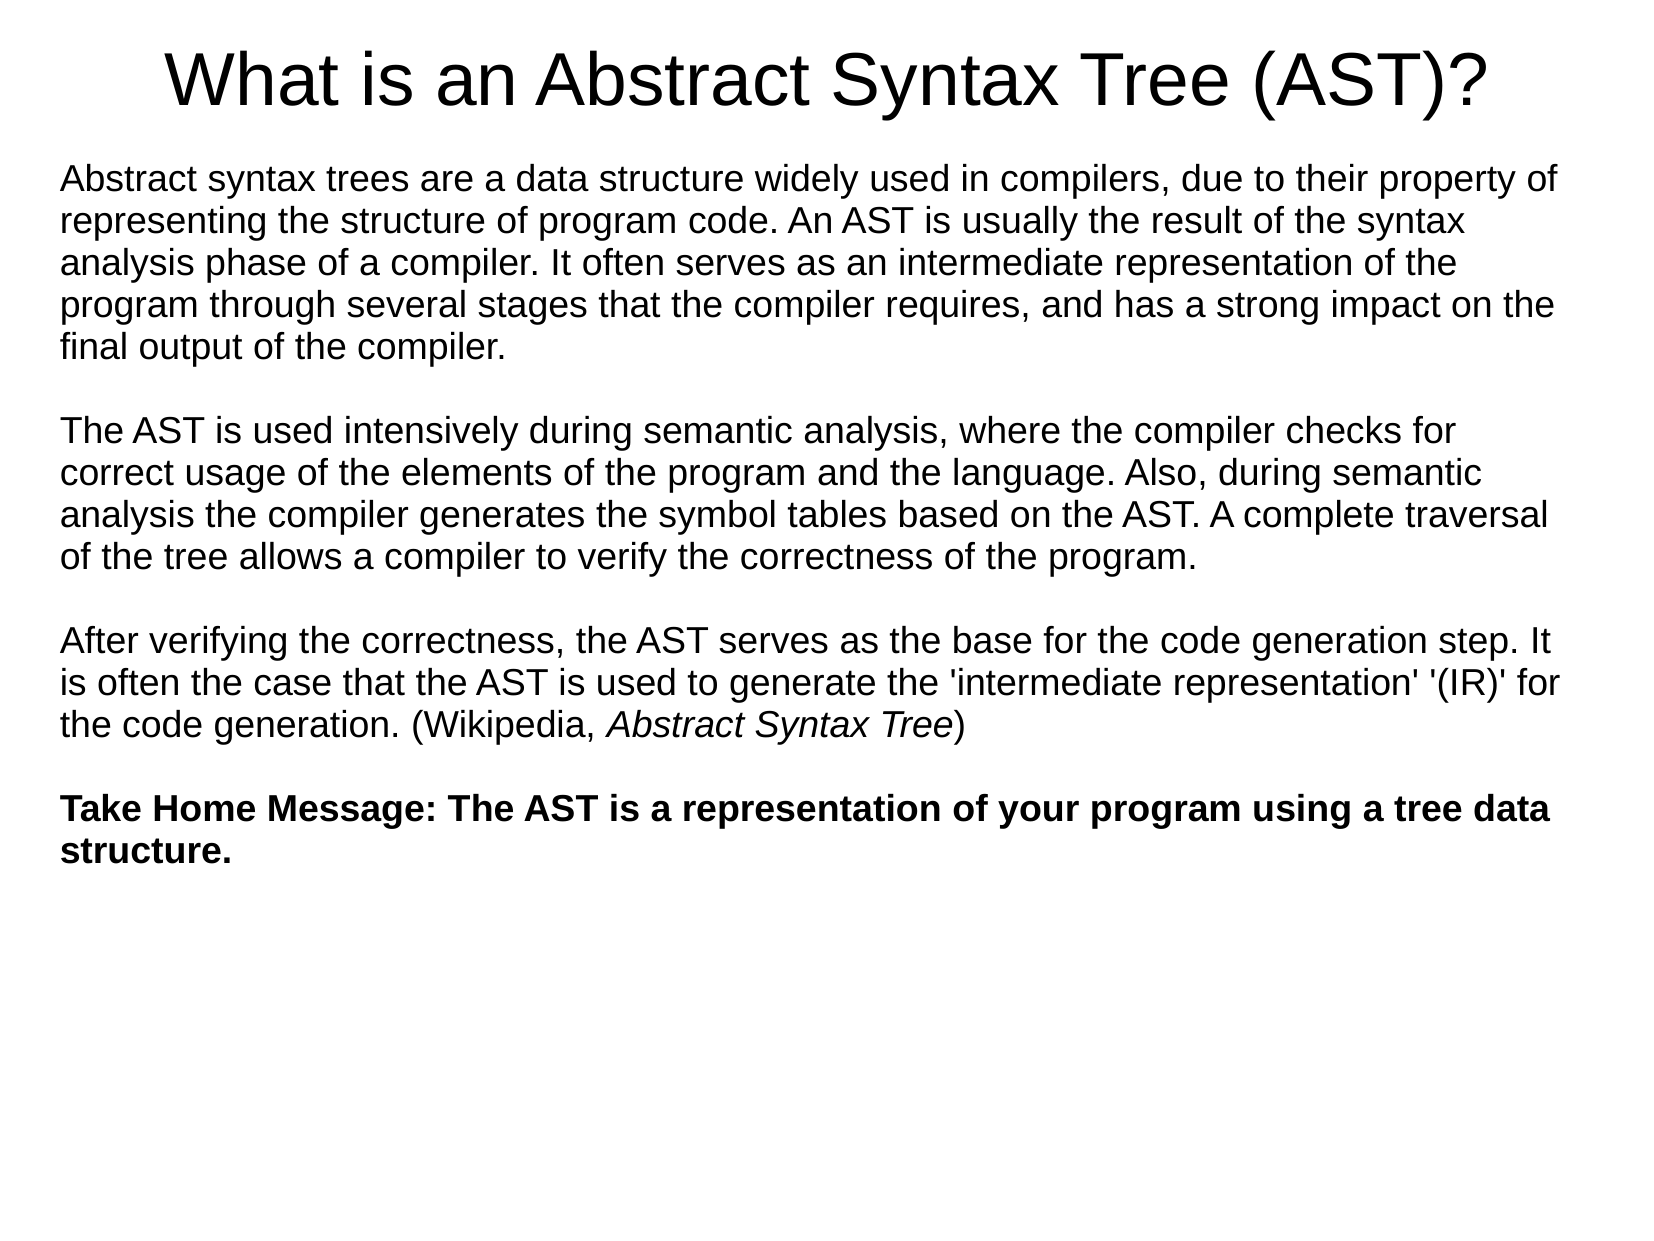

What is an Abstract Syntax Tree (AST)?
Abstract syntax trees are a data structure widely used in compilers, due to their property of representing the structure of program code. An AST is usually the result of the syntax analysis phase of a compiler. It often serves as an intermediate representation of the program through several stages that the compiler requires, and has a strong impact on the final output of the compiler.
The AST is used intensively during semantic analysis, where the compiler checks for correct usage of the elements of the program and the language. Also, during semantic analysis the compiler generates the symbol tables based on the AST. A complete traversal of the tree allows a compiler to verify the correctness of the program.
After verifying the correctness, the AST serves as the base for the code generation step. It is often the case that the AST is used to generate the 'intermediate representation' '(IR)' for the code generation. (Wikipedia, Abstract Syntax Tree)
Take Home Message: The AST is a representation of your program using a tree data structure.